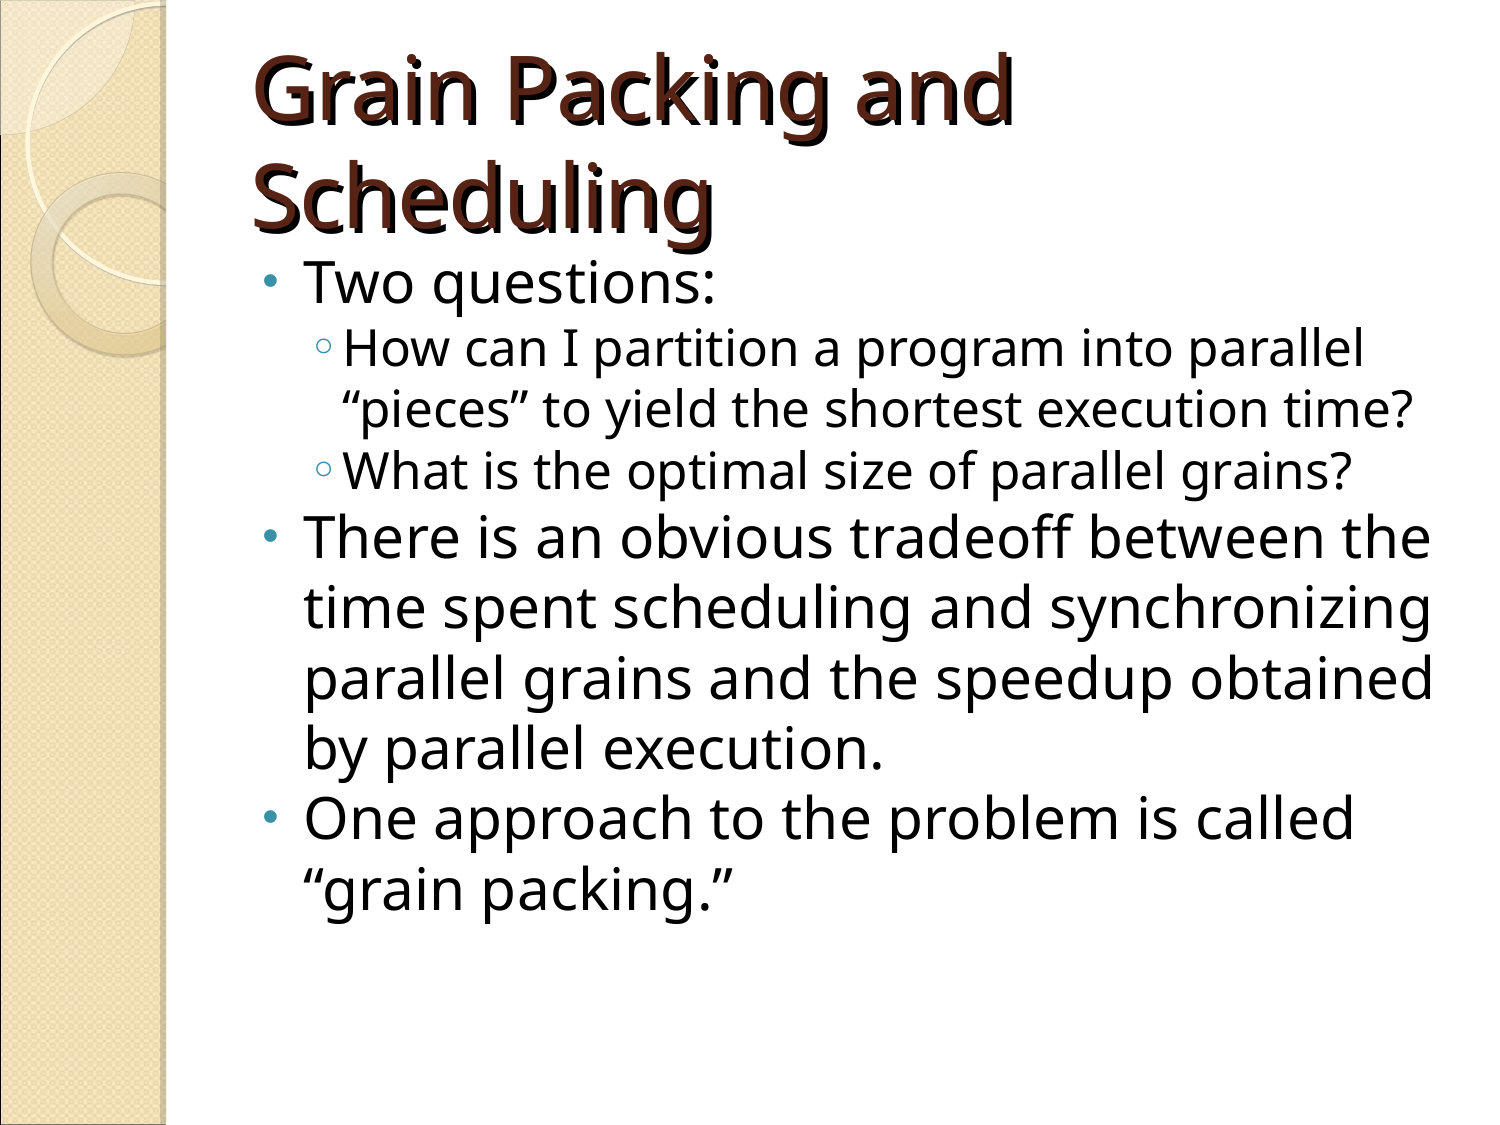

# Grain Packing and Scheduling
Two questions:
How can I partition a program into parallel “pieces” to yield the shortest execution time?
What is the optimal size of parallel grains?
There is an obvious tradeoff between the time spent scheduling and synchronizing parallel grains and the speedup obtained by parallel execution.
One approach to the problem is called “grain packing.”